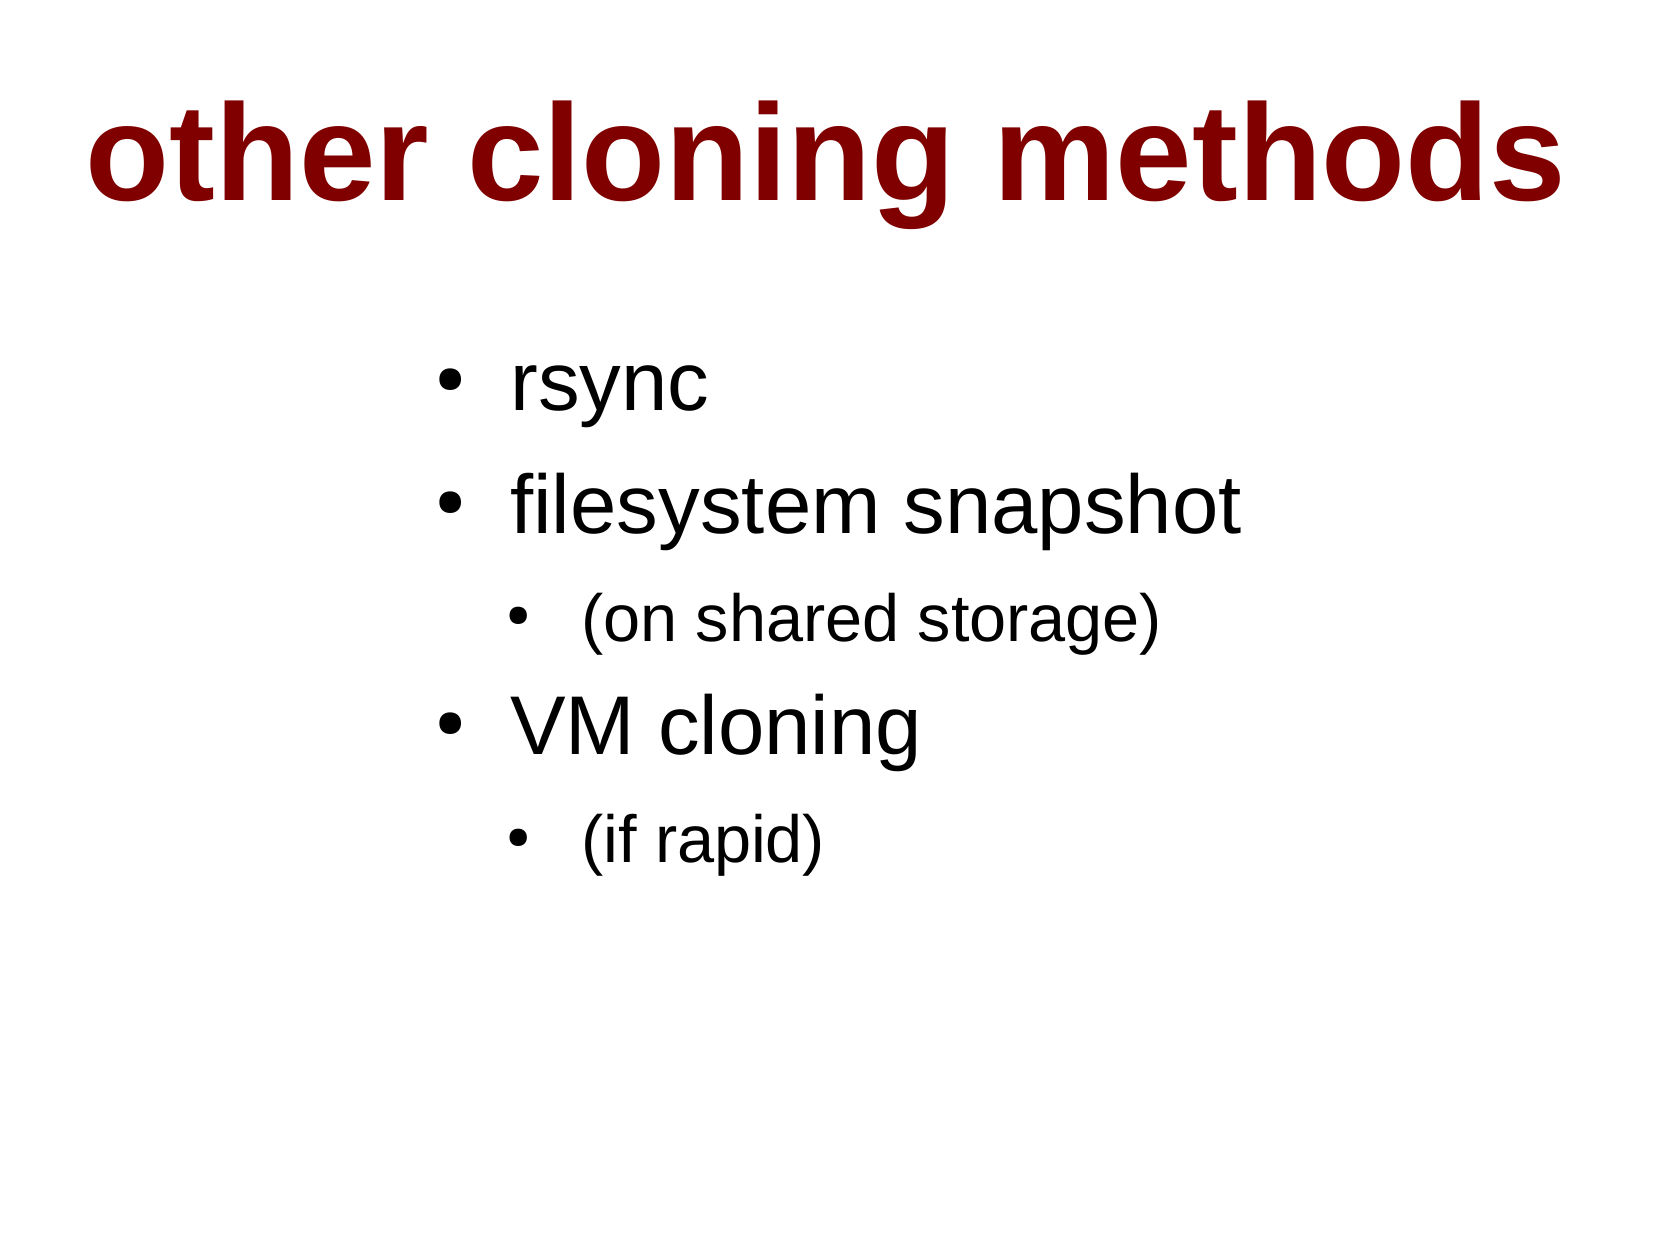

# other cloning methods
rsync
filesystem snapshot
(on shared storage)
VM cloning
(if rapid)